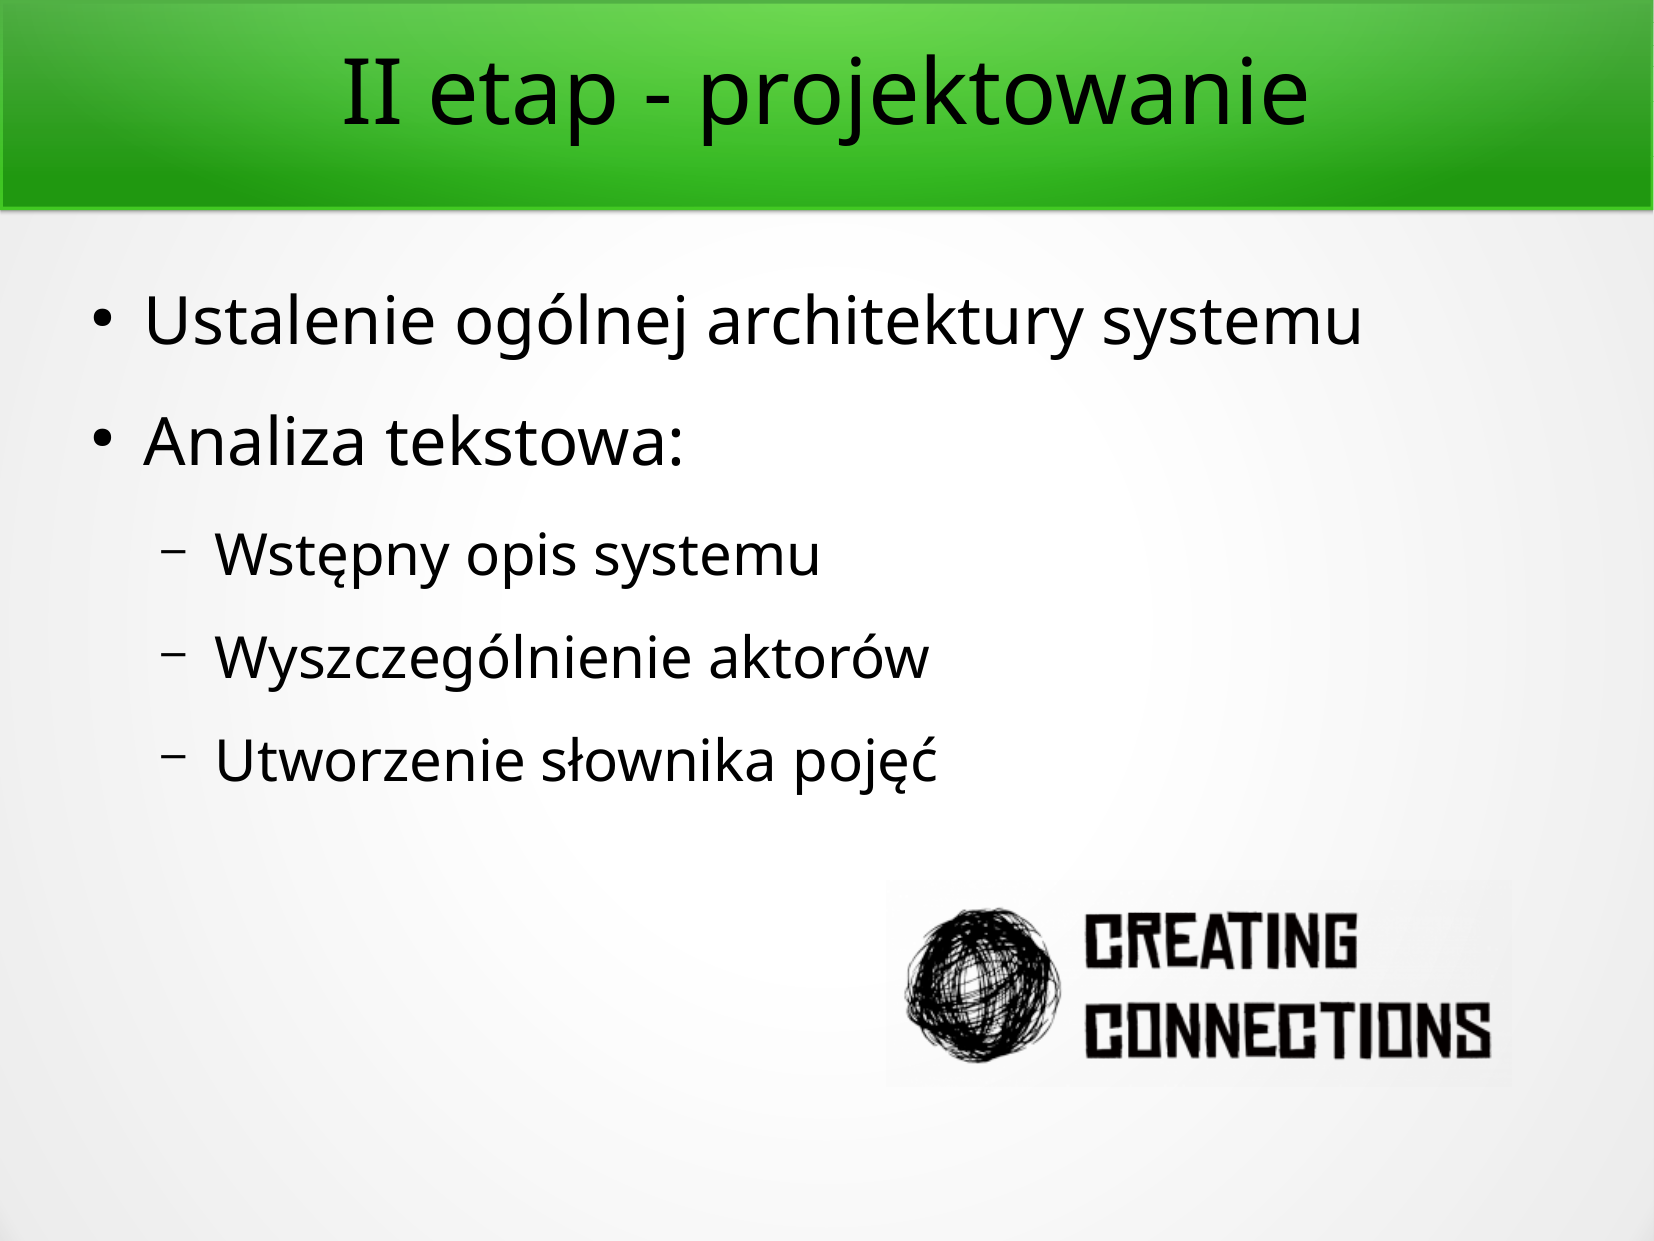

# II etap - projektowanie
Ustalenie ogólnej architektury systemu
Analiza tekstowa:
Wstępny opis systemu
Wyszczególnienie aktorów
Utworzenie słownika pojęć